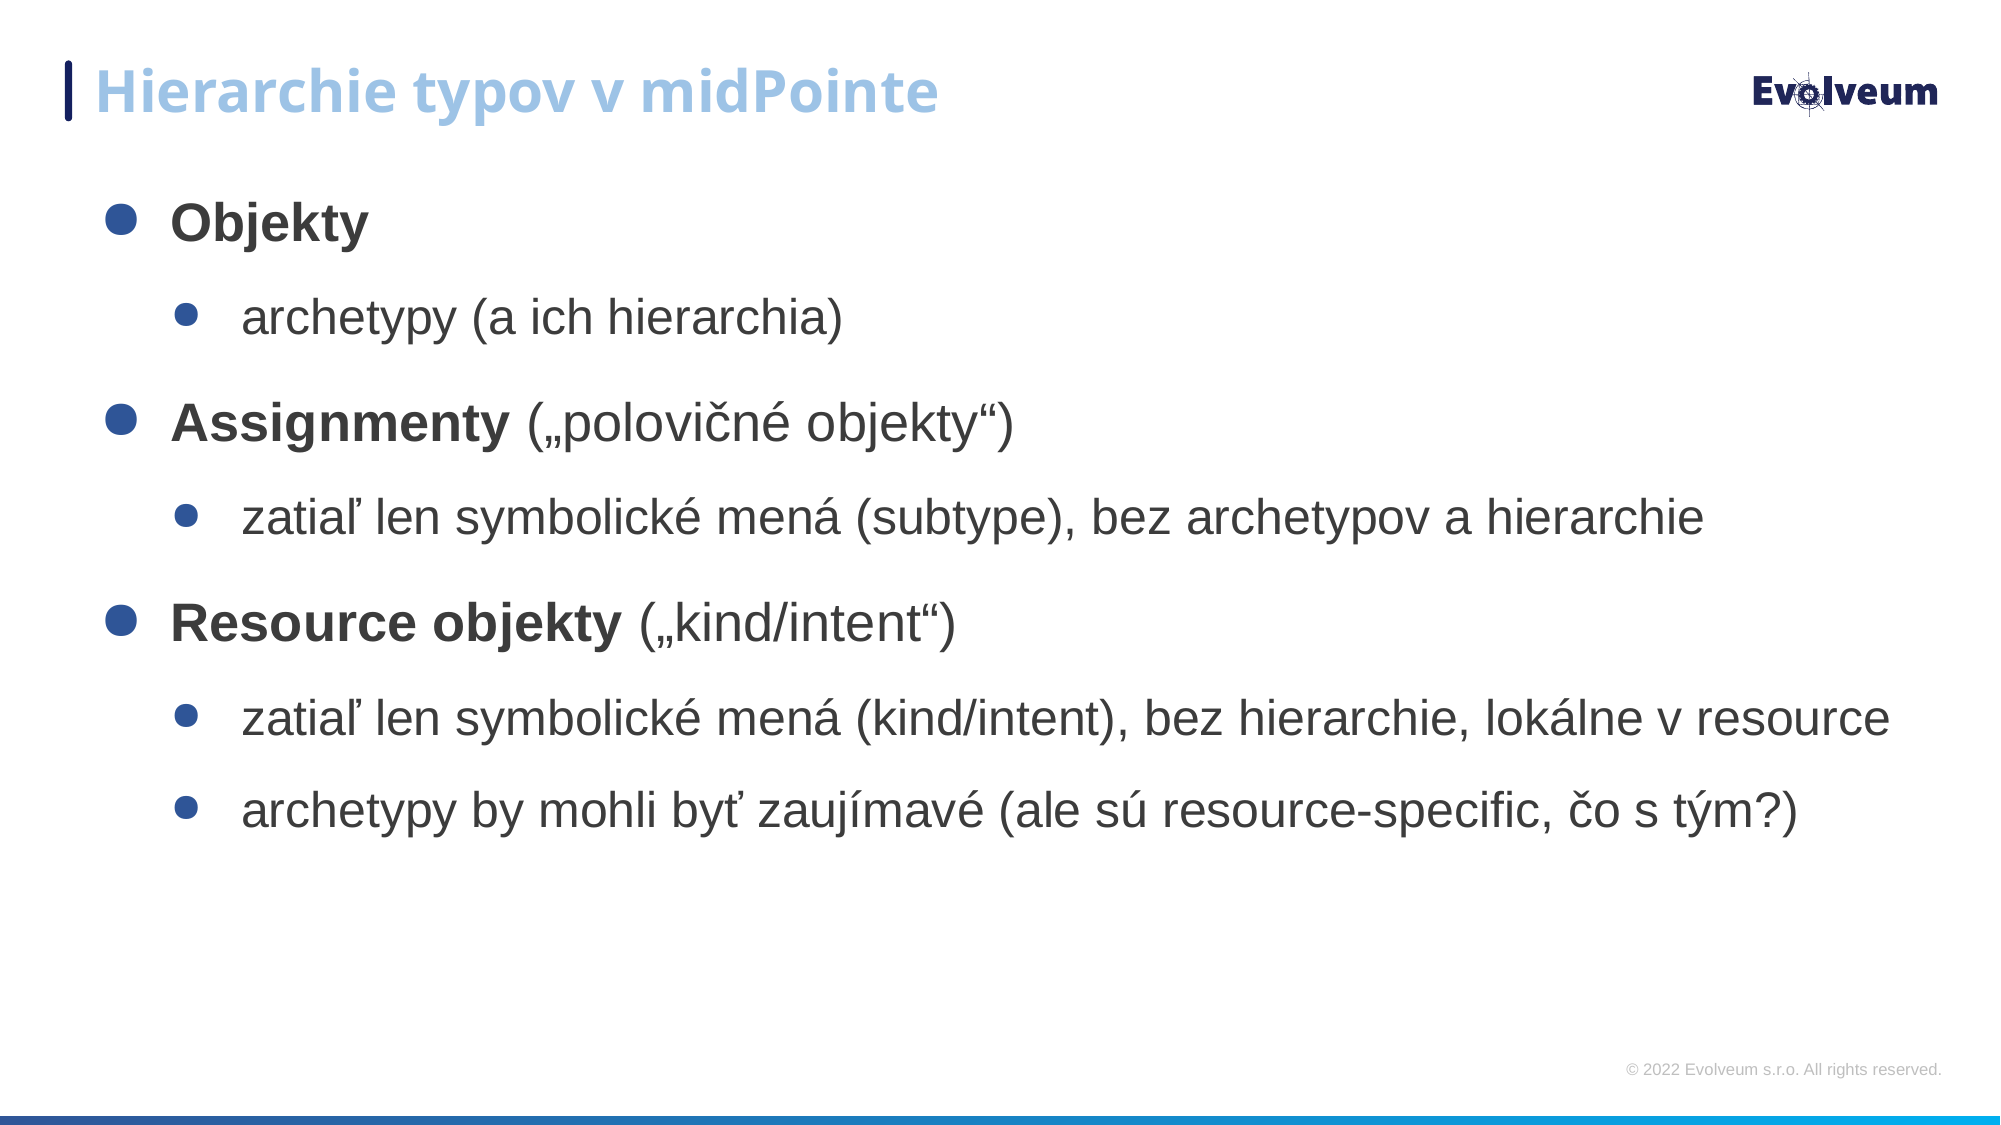

# Hierarchie typov v midPointe
Objekty
archetypy (a ich hierarchia)
Assignmenty („polovičné objekty“)
zatiaľ len symbolické mená (subtype), bez archetypov a hierarchie
Resource objekty („kind/intent“)
zatiaľ len symbolické mená (kind/intent), bez hierarchie, lokálne v resource
archetypy by mohli byť zaujímavé (ale sú resource-specific, čo s tým?)